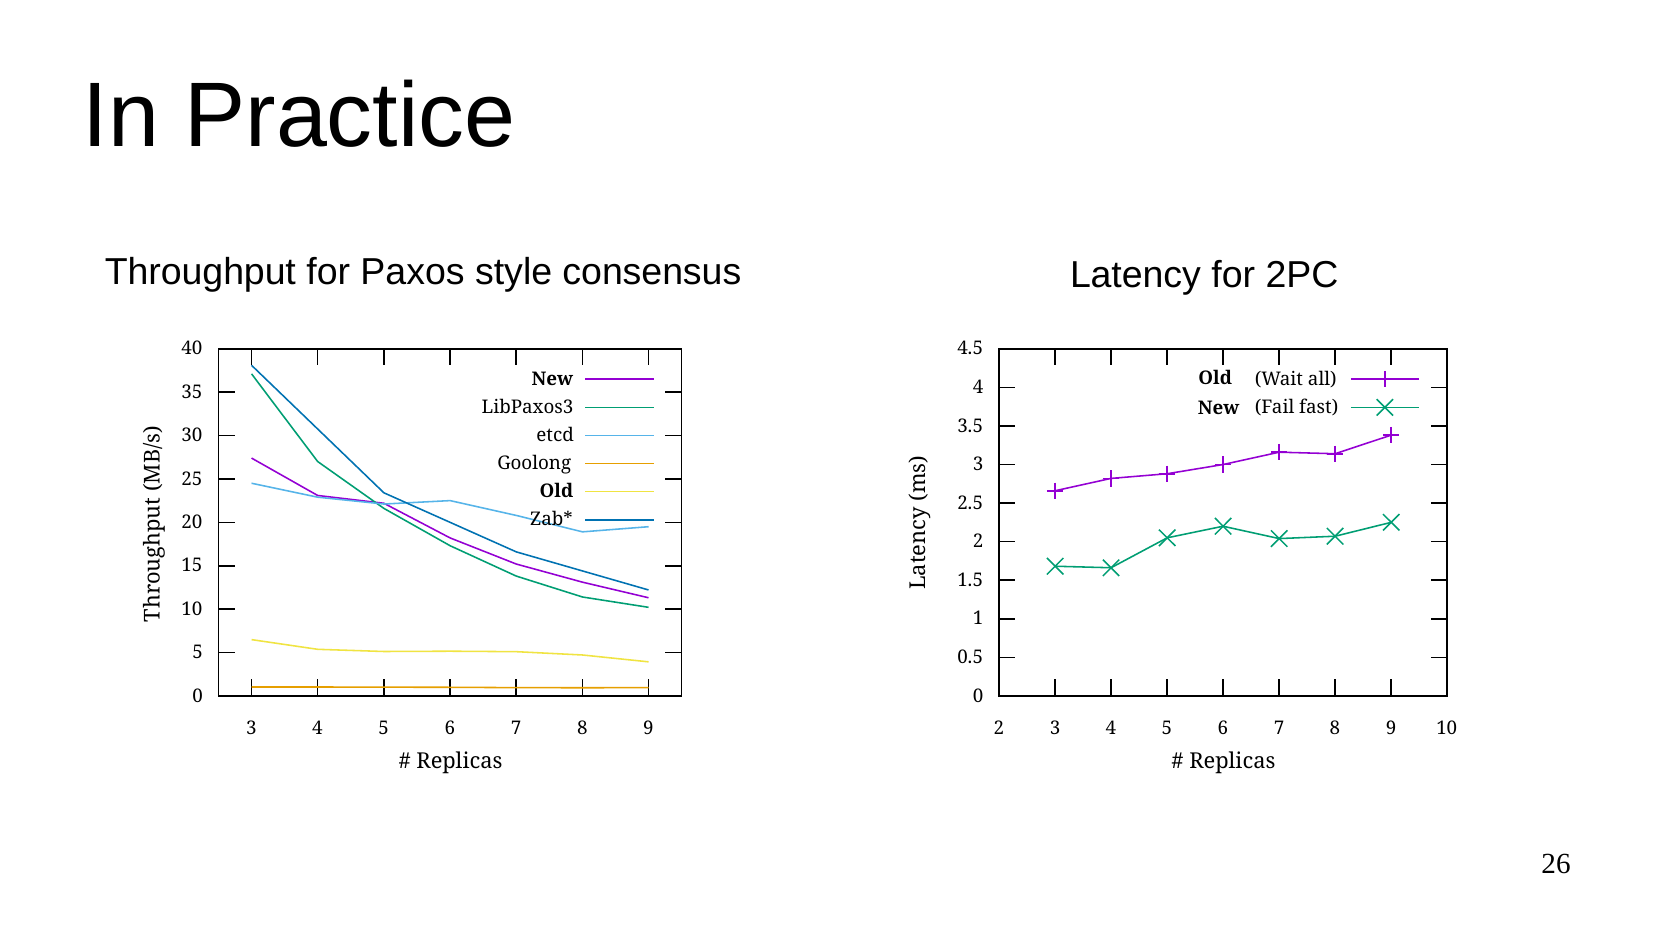

# In Practice
Throughput for Paxos style consensus
Latency for 2PC
26